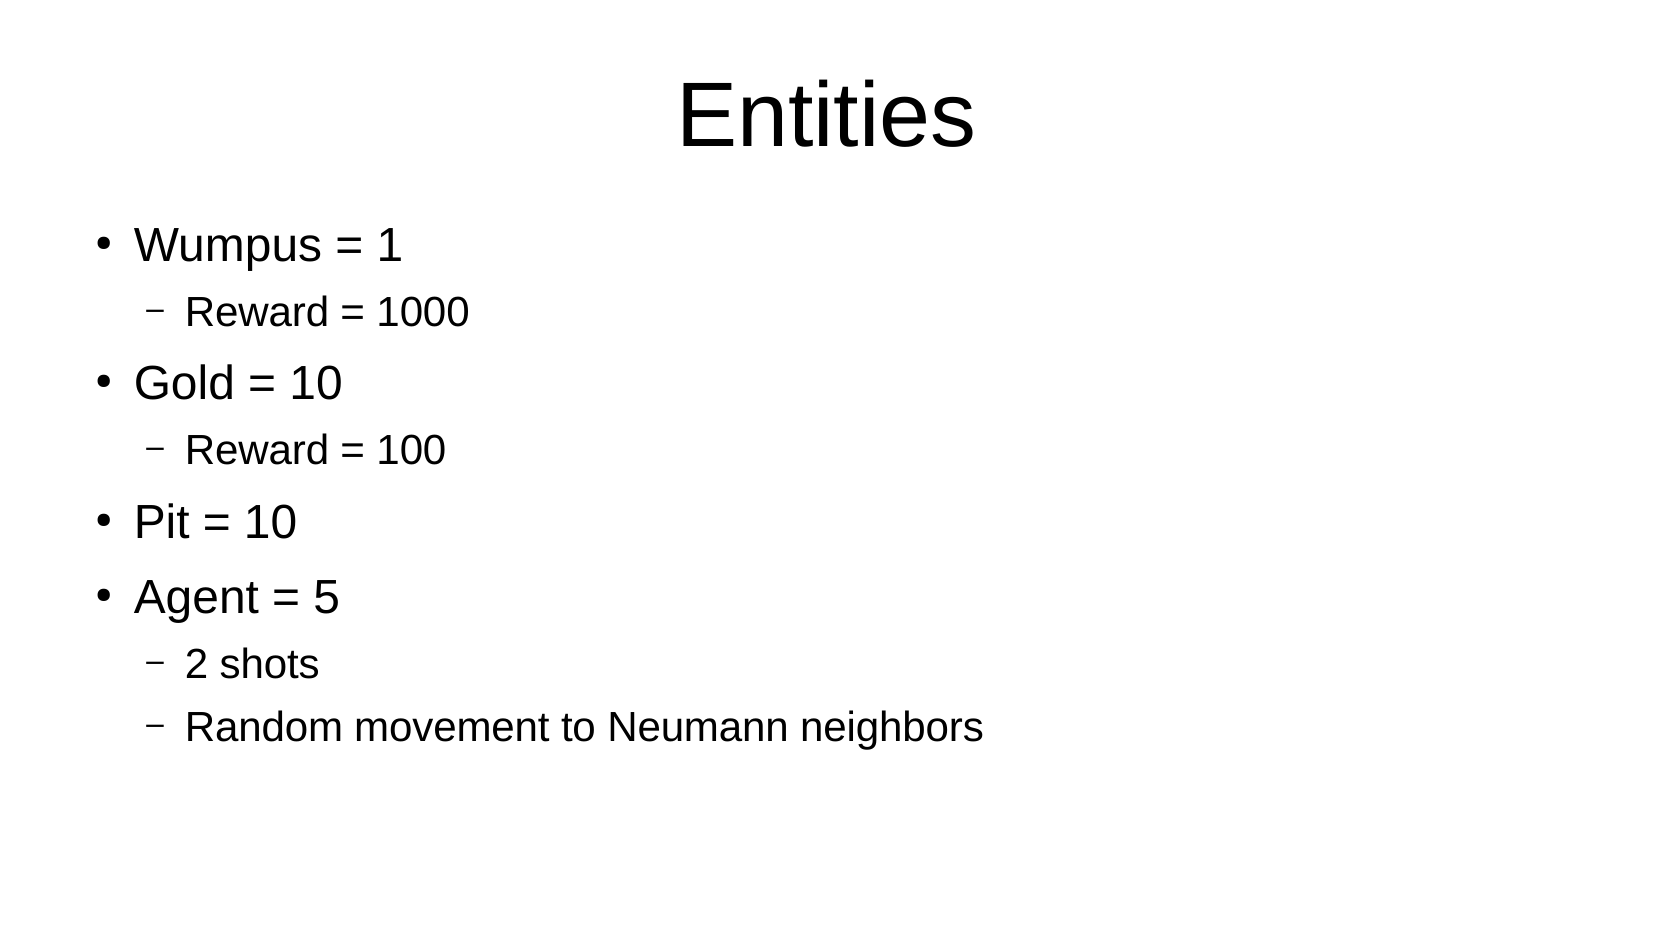

# Entities
Wumpus = 1
Reward = 1000
Gold = 10
Reward = 100
Pit = 10
Agent = 5
2 shots
Random movement to Neumann neighbors